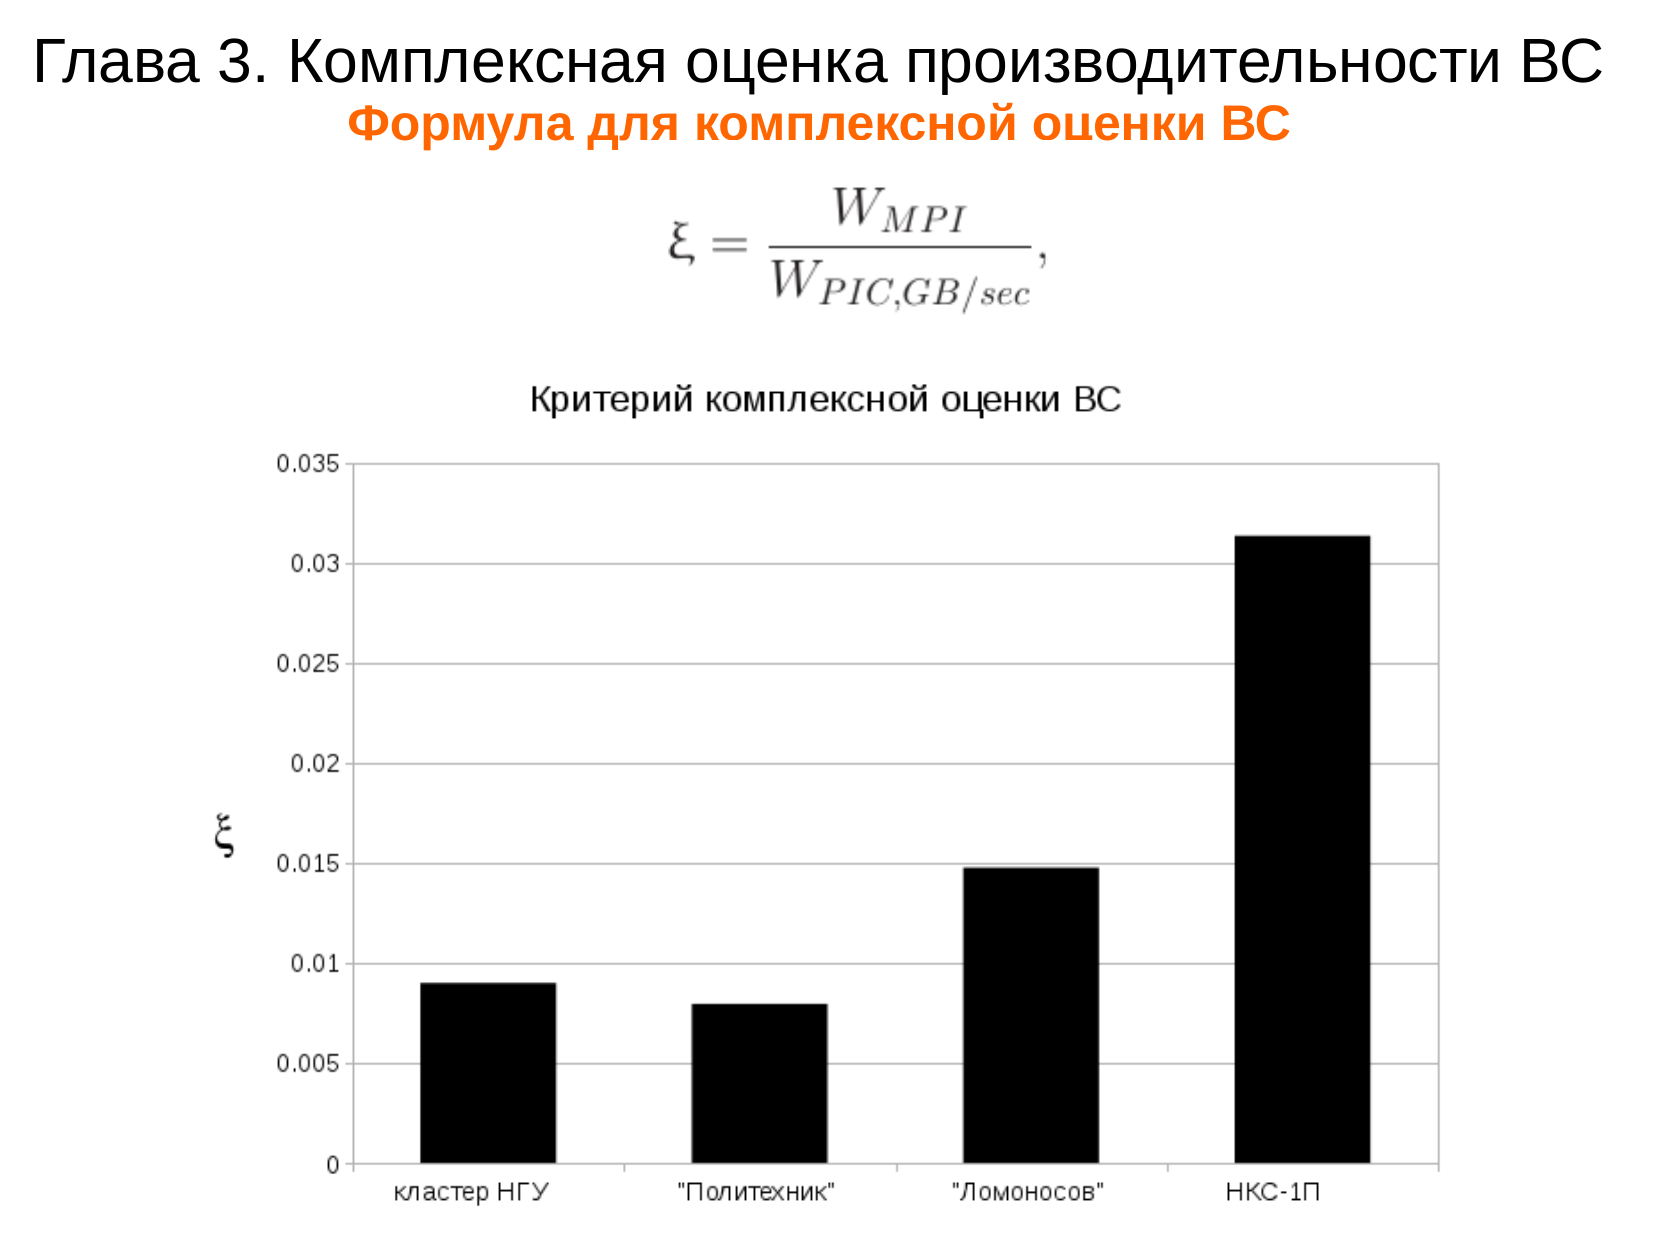

# Глава 3. Комплексная оценка производительности ВС Формула для комплексной оценки ВС